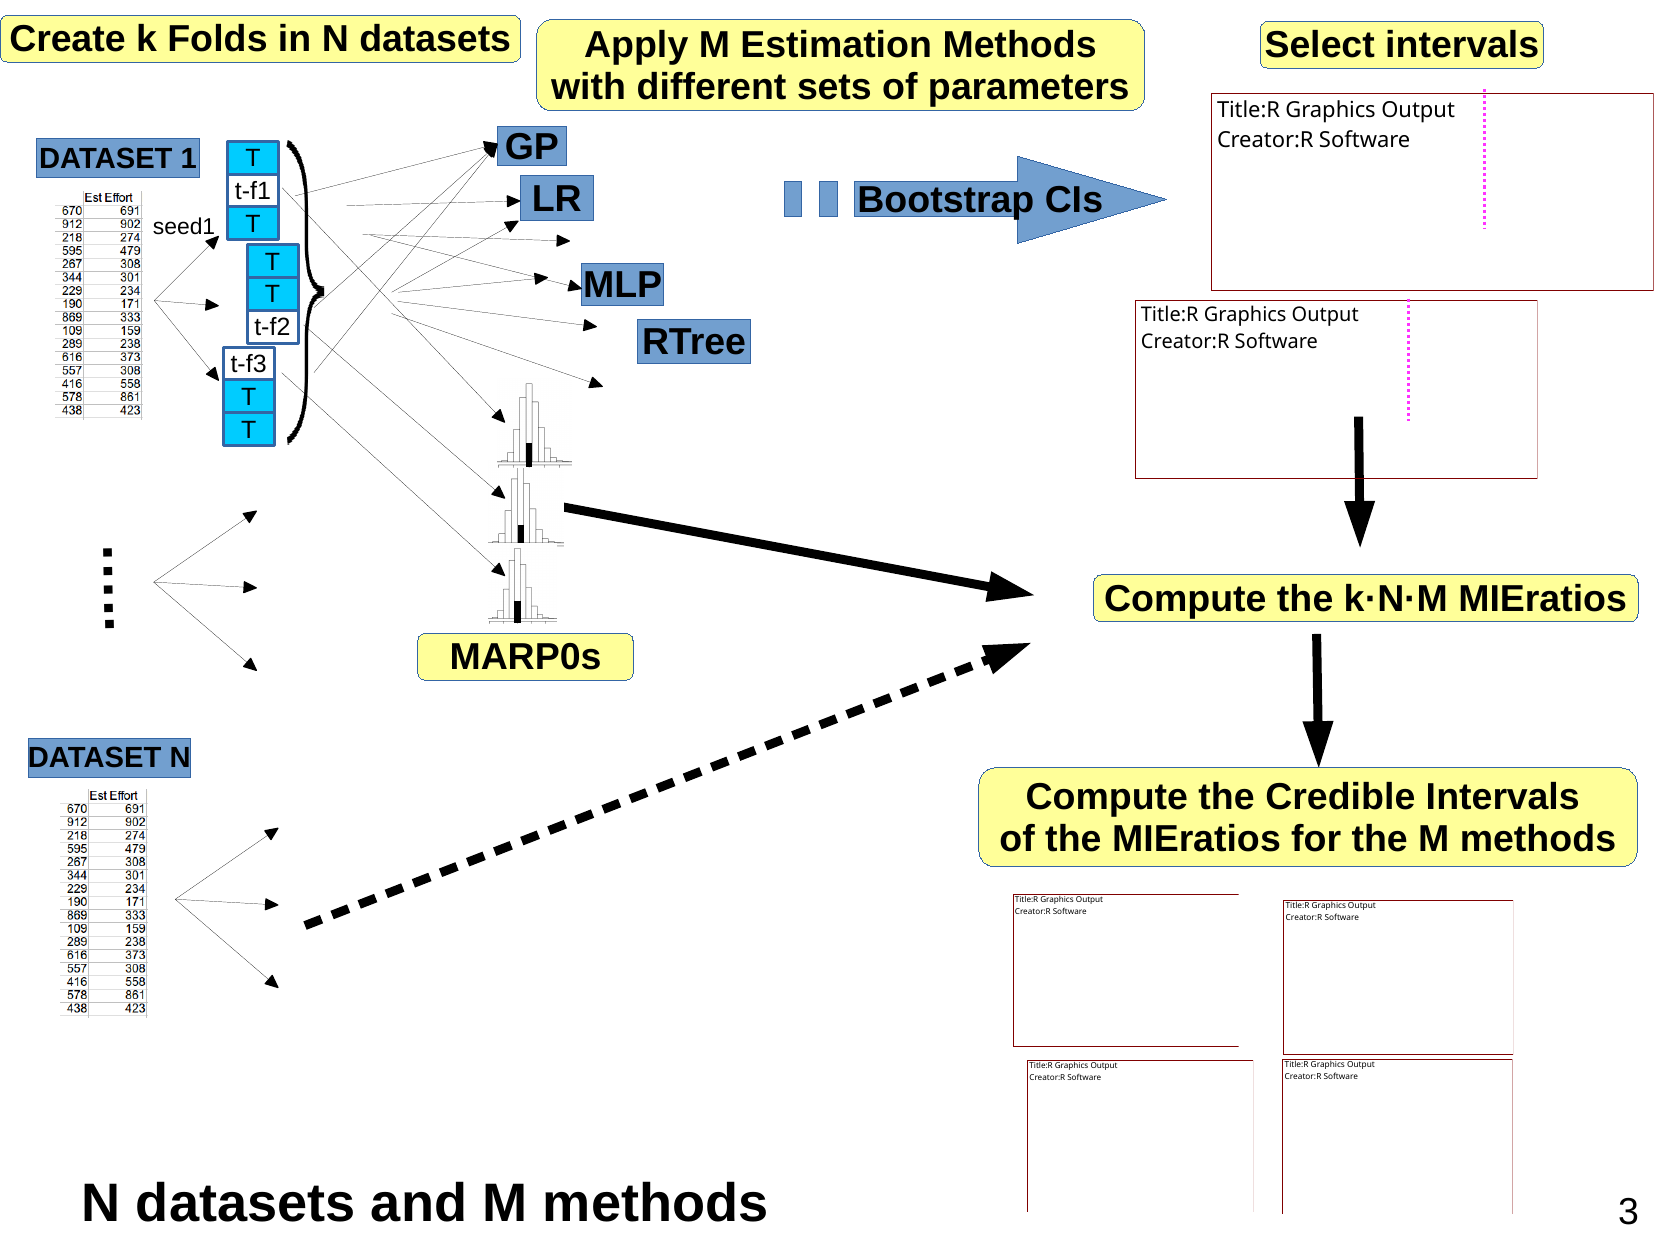

Create k Folds in N datasets
Apply M Estimation Methods
with different sets of parameters
Select intervals
GP
DATASET 1
T
t-f1
T
Bootstrap CIs
LR
seed1
T
T
t-f2
MLP
RTree
t-f3
T
T
…..
Compute the k·N·M MIEratios
MARP0s
DATASET N
Compute the Credible Intervals
of the MIEratios for the M methods
# N datasets and M methods